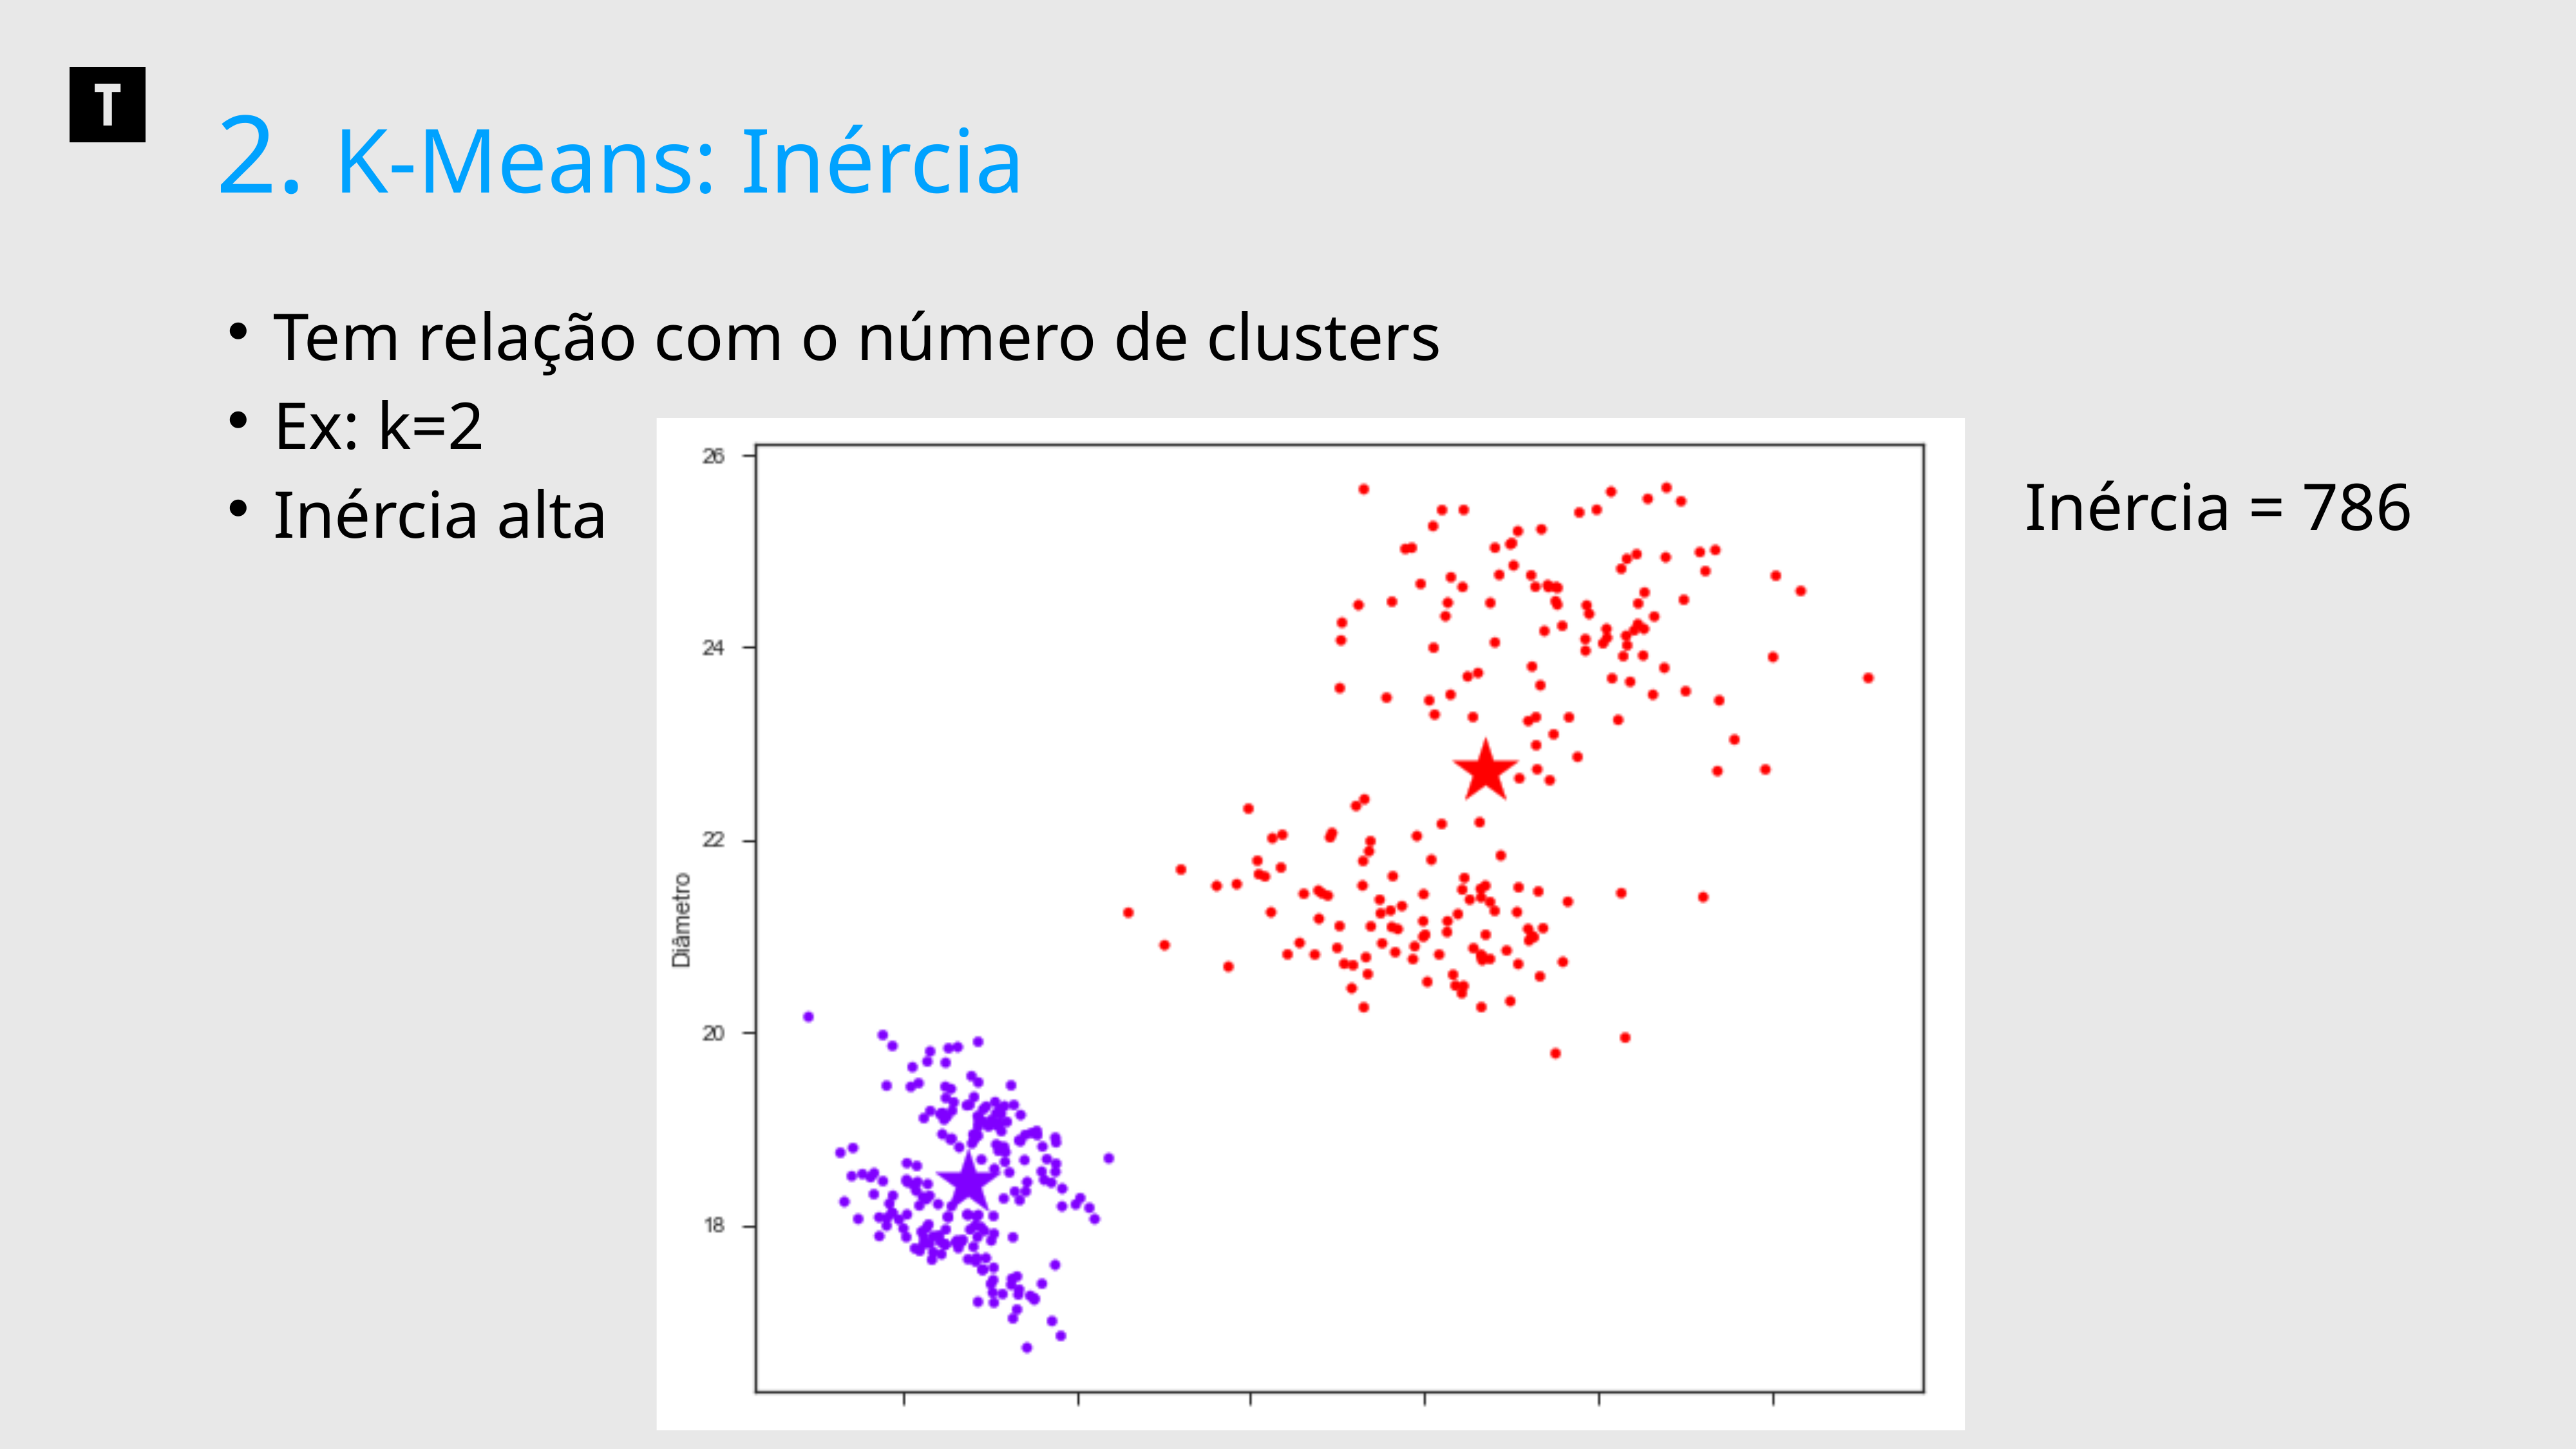

2. K-Means: Inércia
 Tem relação com o número de clusters
 Ex: k=2
 Inércia alta
Inércia = 786